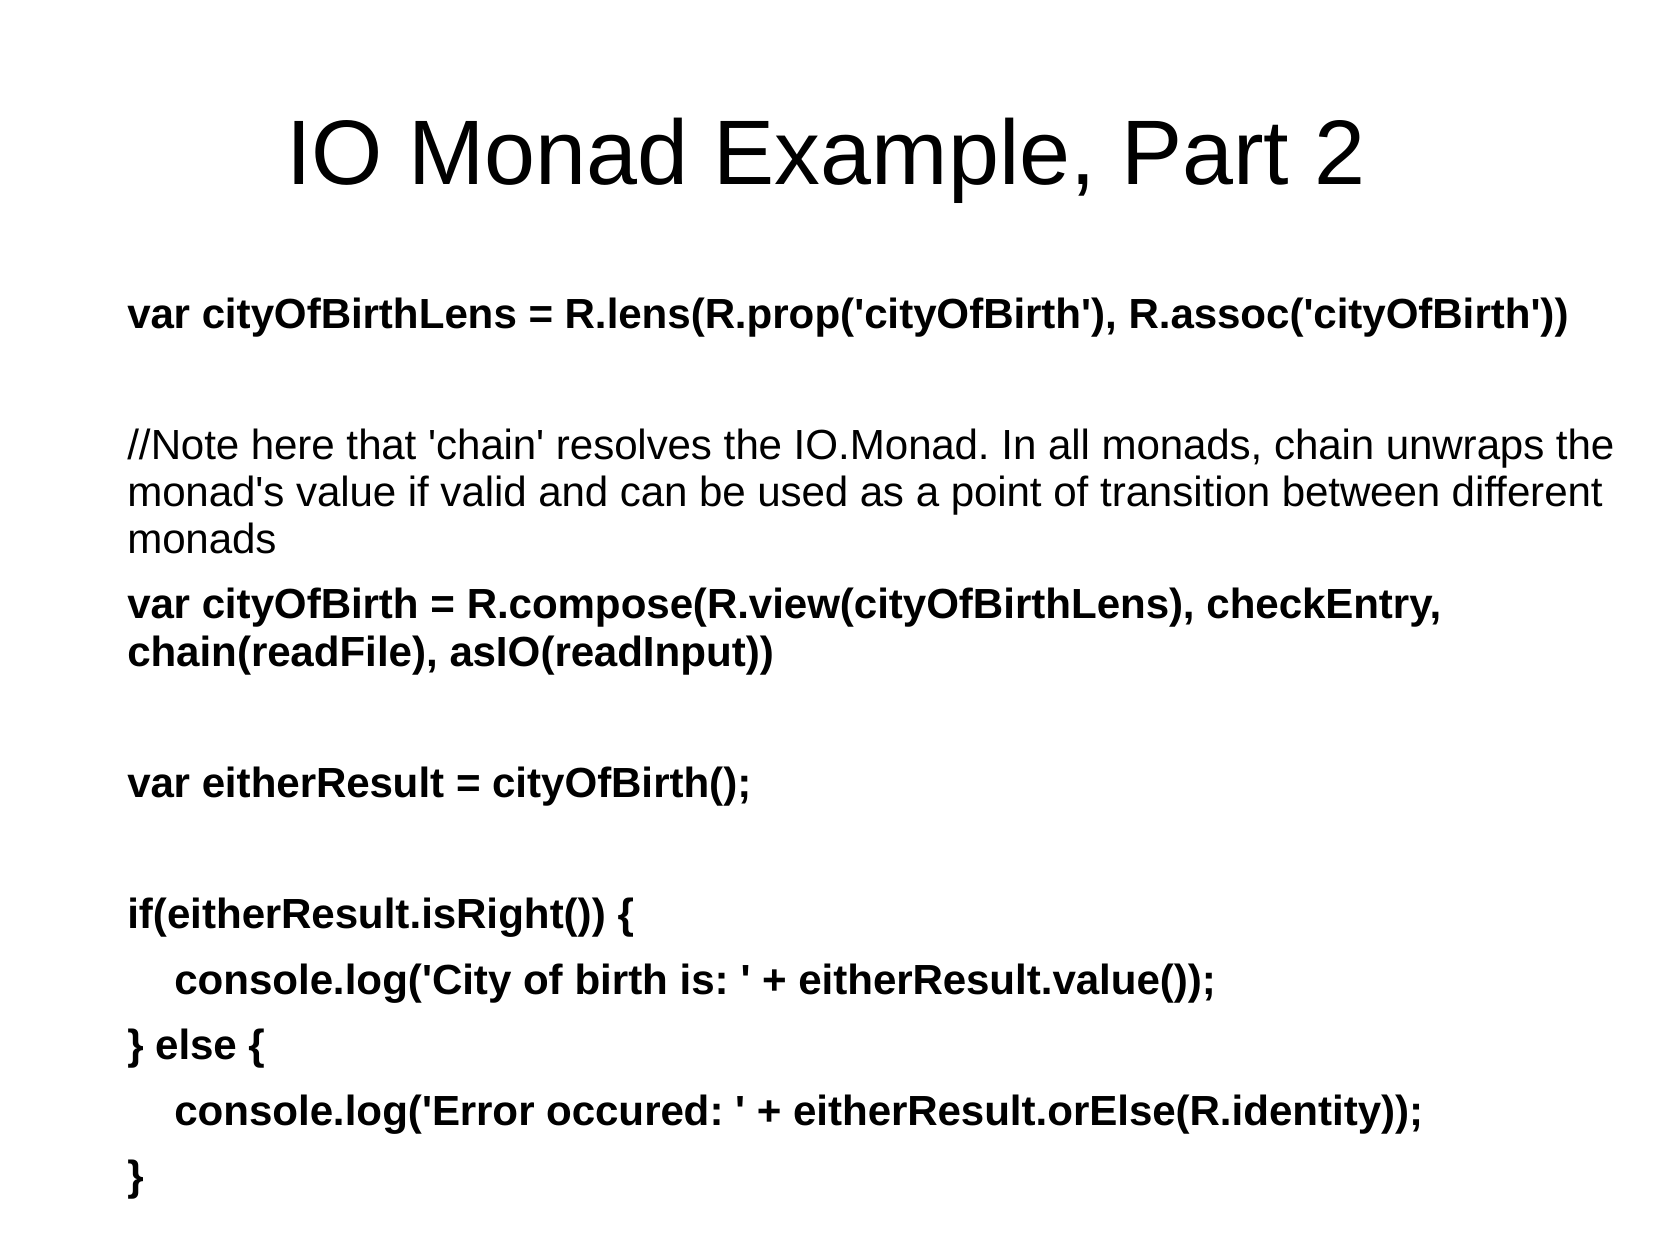

# IO Monad Example, Part 2
var cityOfBirthLens = R.lens(R.prop('cityOfBirth'), R.assoc('cityOfBirth'))
//Note here that 'chain' resolves the IO.Monad. In all monads, chain unwraps the monad's value if valid and can be used as a point of transition between different monads
var cityOfBirth = R.compose(R.view(cityOfBirthLens), checkEntry, chain(readFile), asIO(readInput))
var eitherResult = cityOfBirth();
if(eitherResult.isRight()) {
 console.log('City of birth is: ' + eitherResult.value());
} else {
 console.log('Error occured: ' + eitherResult.orElse(R.identity));
}